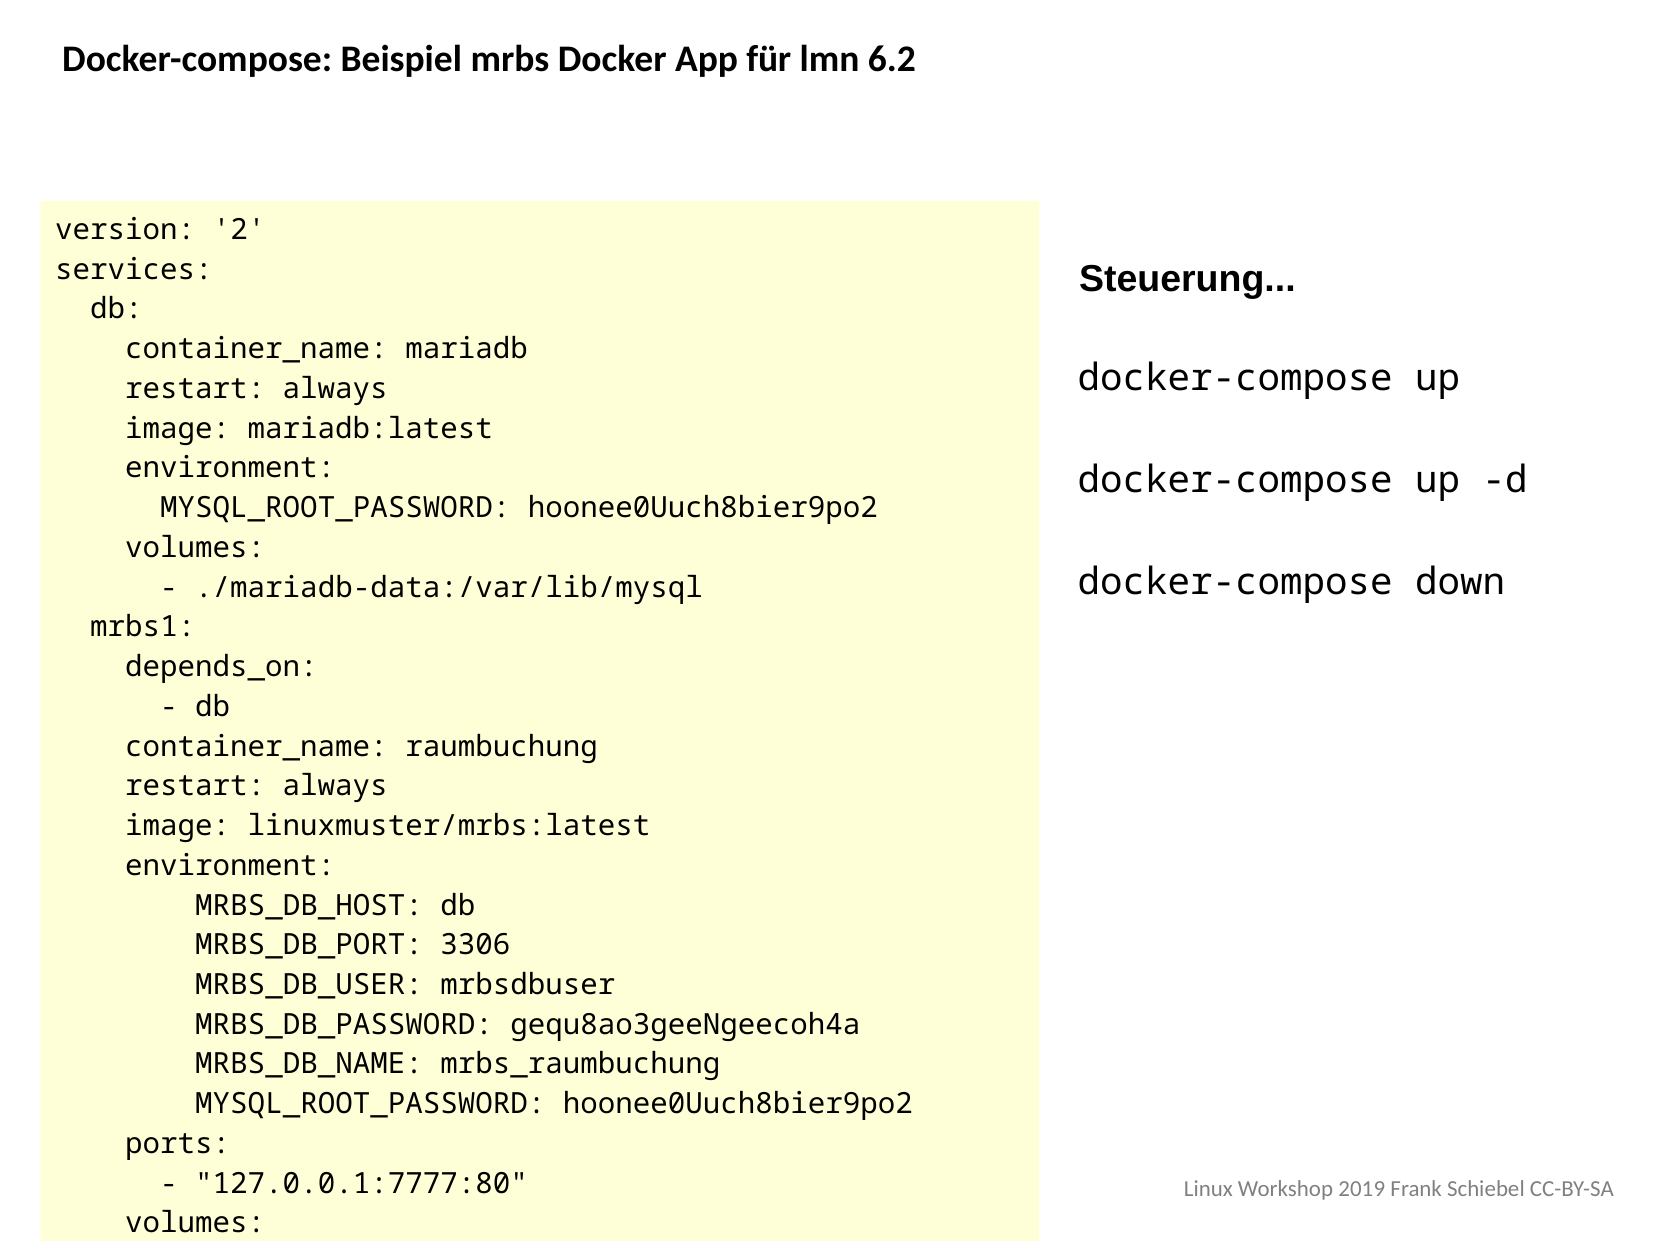

Docker-compose: Beispiel mrbs Docker App für lmn 6.2
version: '2'
services:
 db:
 container_name: mariadb
 restart: always
 image: mariadb:latest
 environment:
 MYSQL_ROOT_PASSWORD: hoonee0Uuch8bier9po2
 volumes:
 - ./mariadb-data:/var/lib/mysql
 mrbs1:
 depends_on:
 - db
 container_name: raumbuchung
 restart: always
 image: linuxmuster/mrbs:latest
 environment:
 MRBS_DB_HOST: db
 MRBS_DB_PORT: 3306
 MRBS_DB_USER: mrbsdbuser
 MRBS_DB_PASSWORD: gequ8ao3geeNgeecoh4a
 MRBS_DB_NAME: mrbs_raumbuchung
 MYSQL_ROOT_PASSWORD: hoonee0Uuch8bier9po2
 ports:
 - "127.0.0.1:7777:80"
 volumes:
 - ./config/raumbuchung.inc.php:/var/www/html/config.inc.php
 - ./dbdumps/:/var/linuxmuster-mrbs
Steuerung...
docker-compose up
docker-compose up -d
docker-compose down